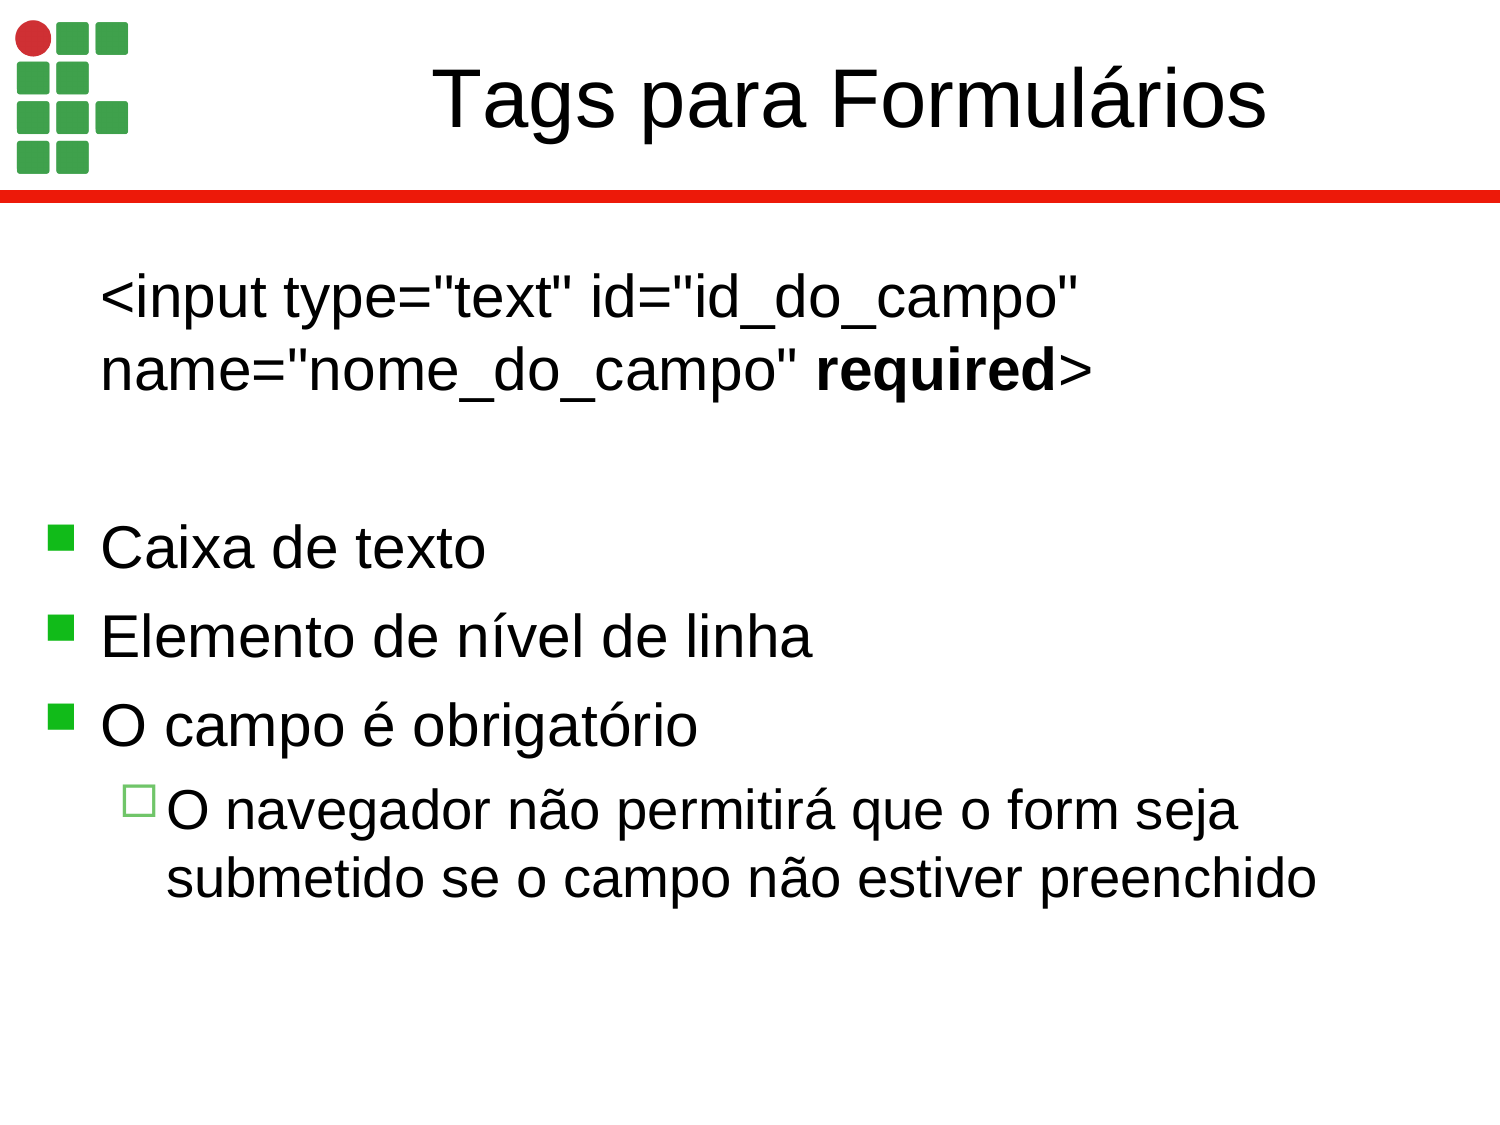

# Tags para Formulários
<input type="text" id="id_do_campo" name="nome_do_campo" required>
Caixa de texto
Elemento de nível de linha
O campo é obrigatório
O navegador não permitirá que o form seja submetido se o campo não estiver preenchido